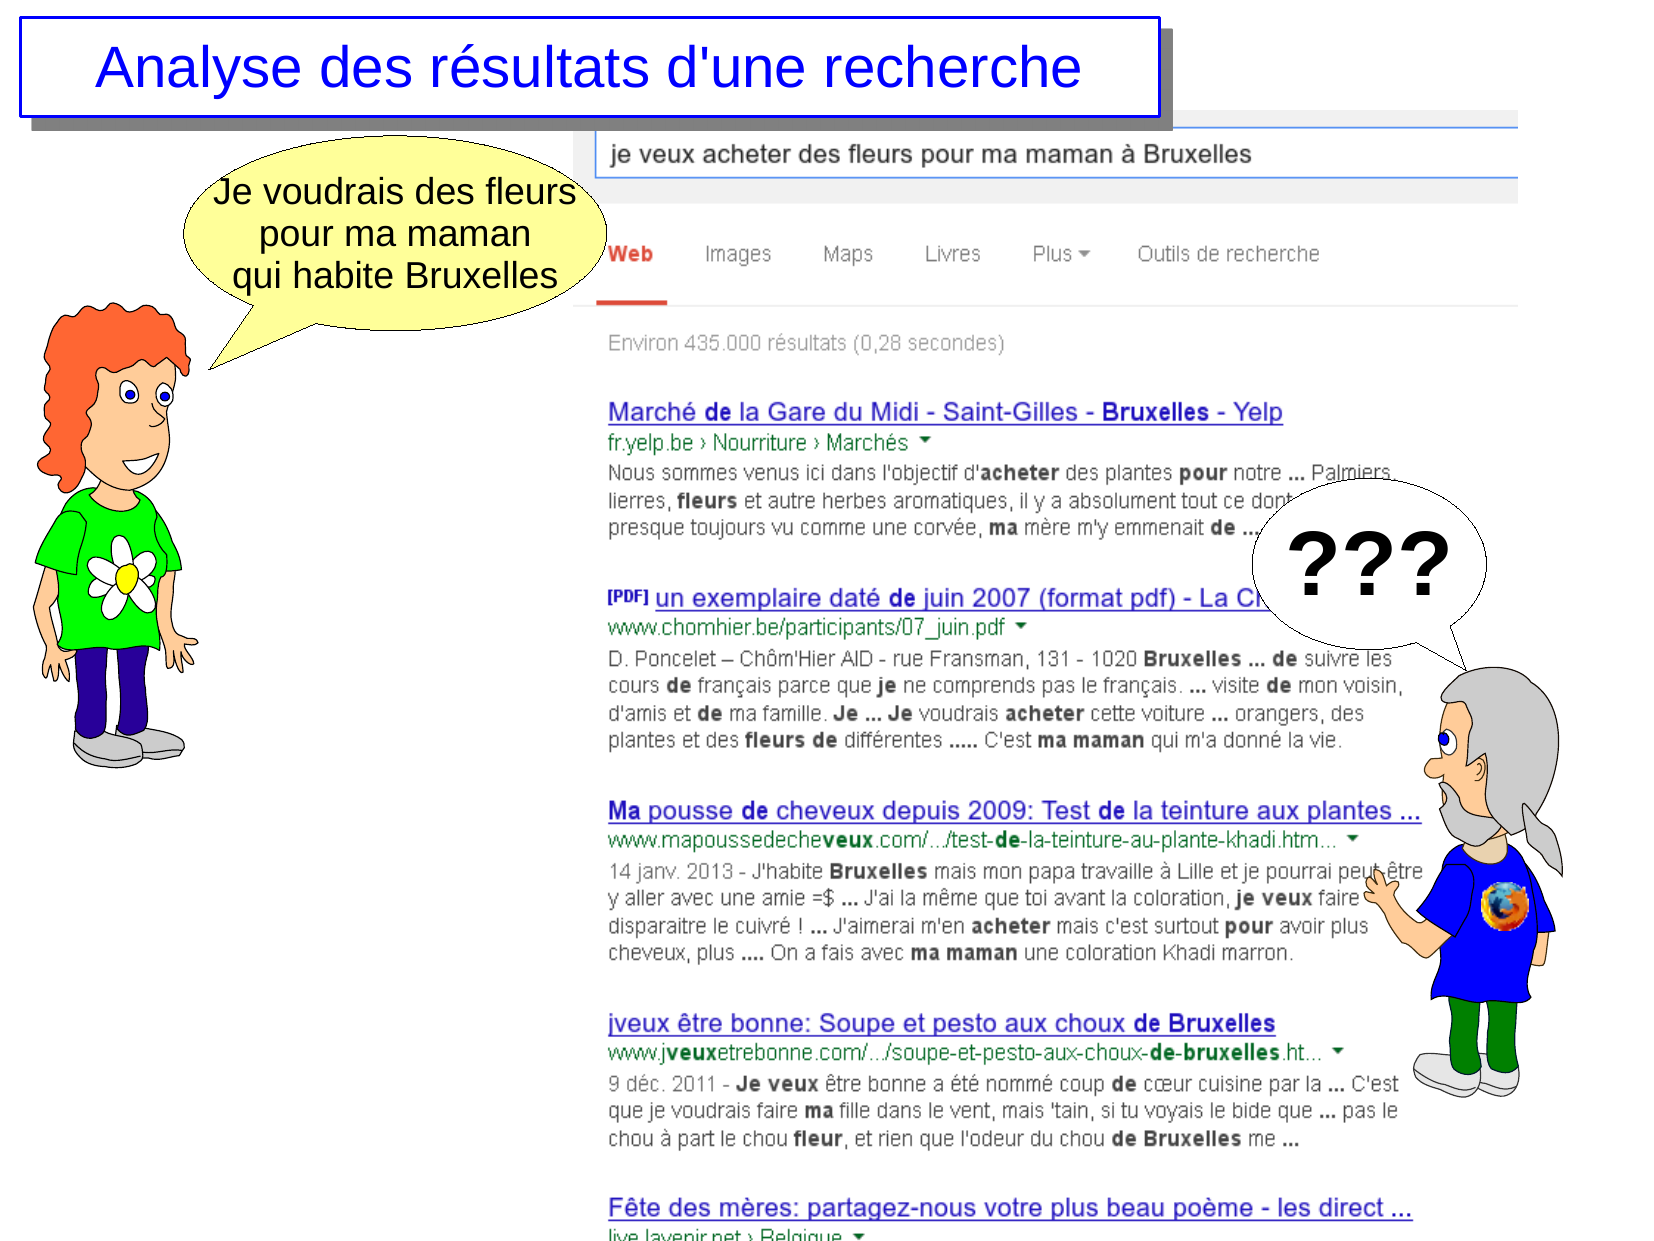

Analyse des résultats d'une recherche
Je voudrais des fleurs
pour ma maman
qui habite Bruxelles
???